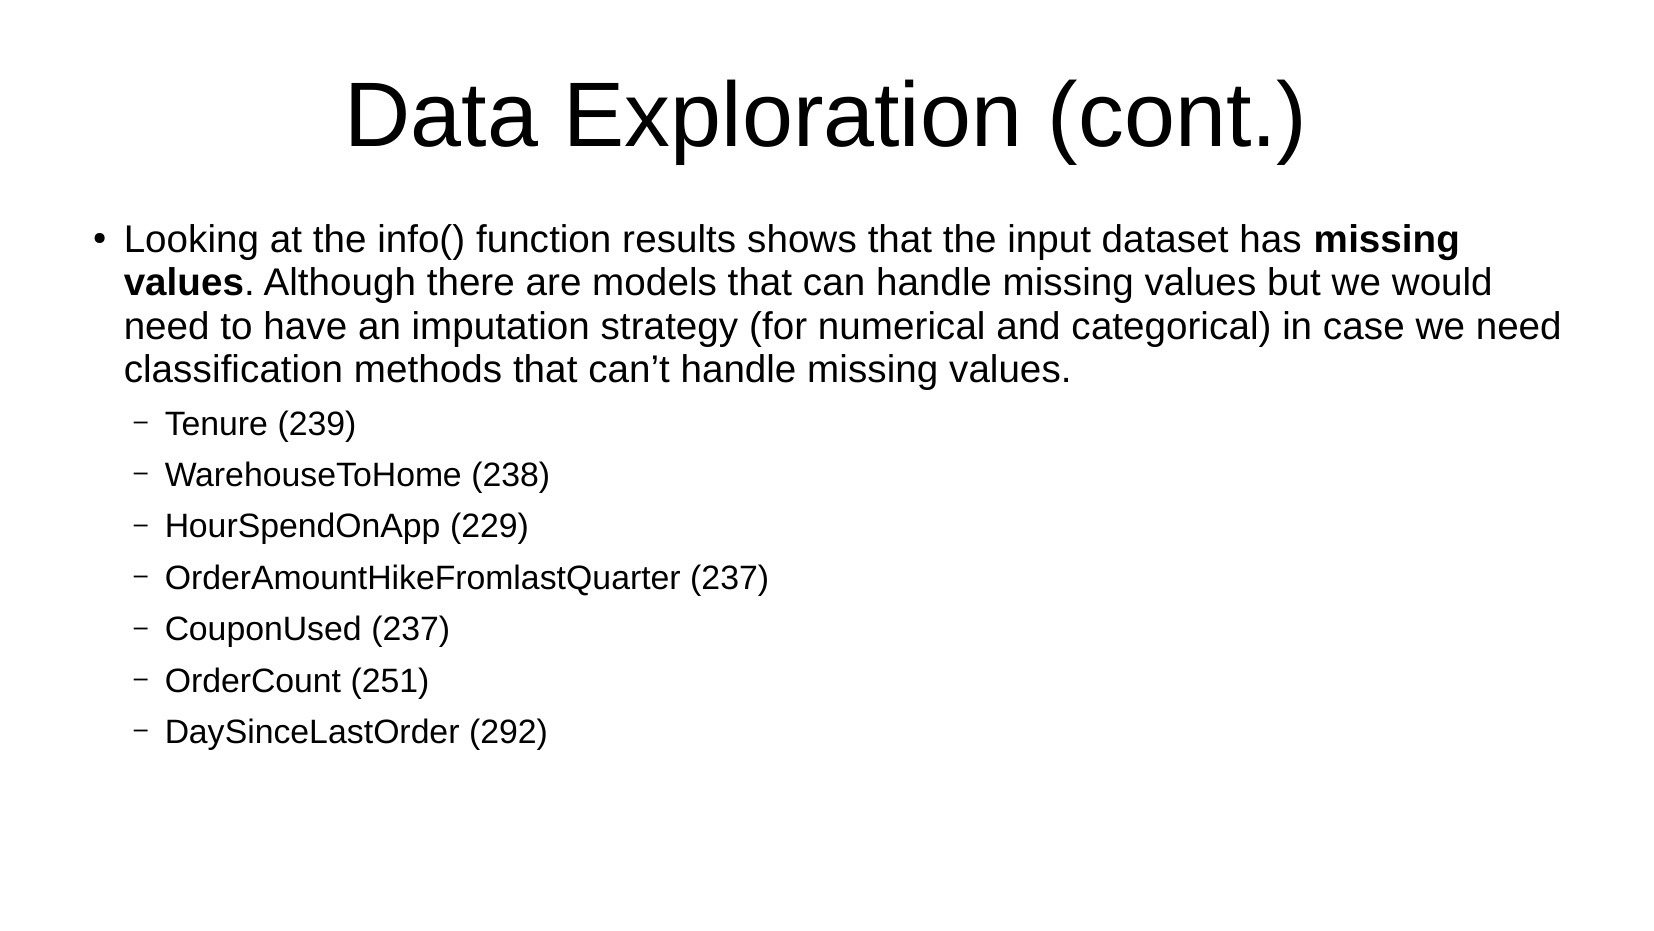

# Data Exploration (cont.)
Looking at the info() function results shows that the input dataset has missing values. Although there are models that can handle missing values but we would need to have an imputation strategy (for numerical and categorical) in case we need classification methods that can’t handle missing values.
Tenure (239)
WarehouseToHome (238)
HourSpendOnApp (229)
OrderAmountHikeFromlastQuarter (237)
CouponUsed (237)
OrderCount (251)
DaySinceLastOrder (292)